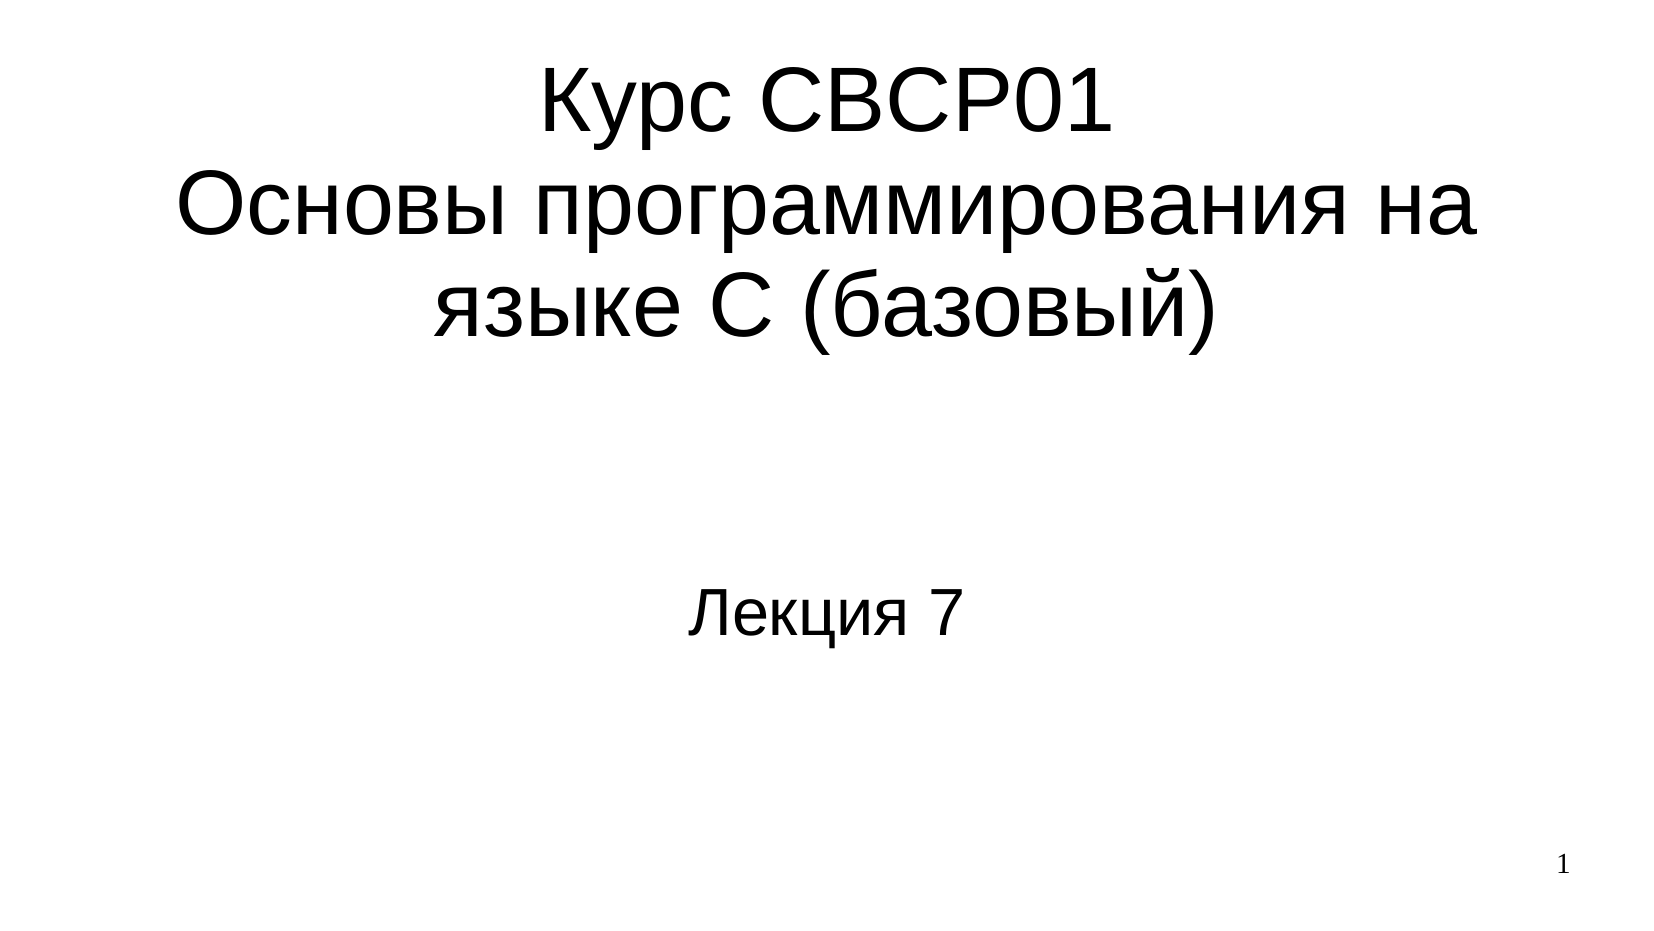

# Курс CBCP01 Основы программирования на языке C (базовый)
Лекция 7
1